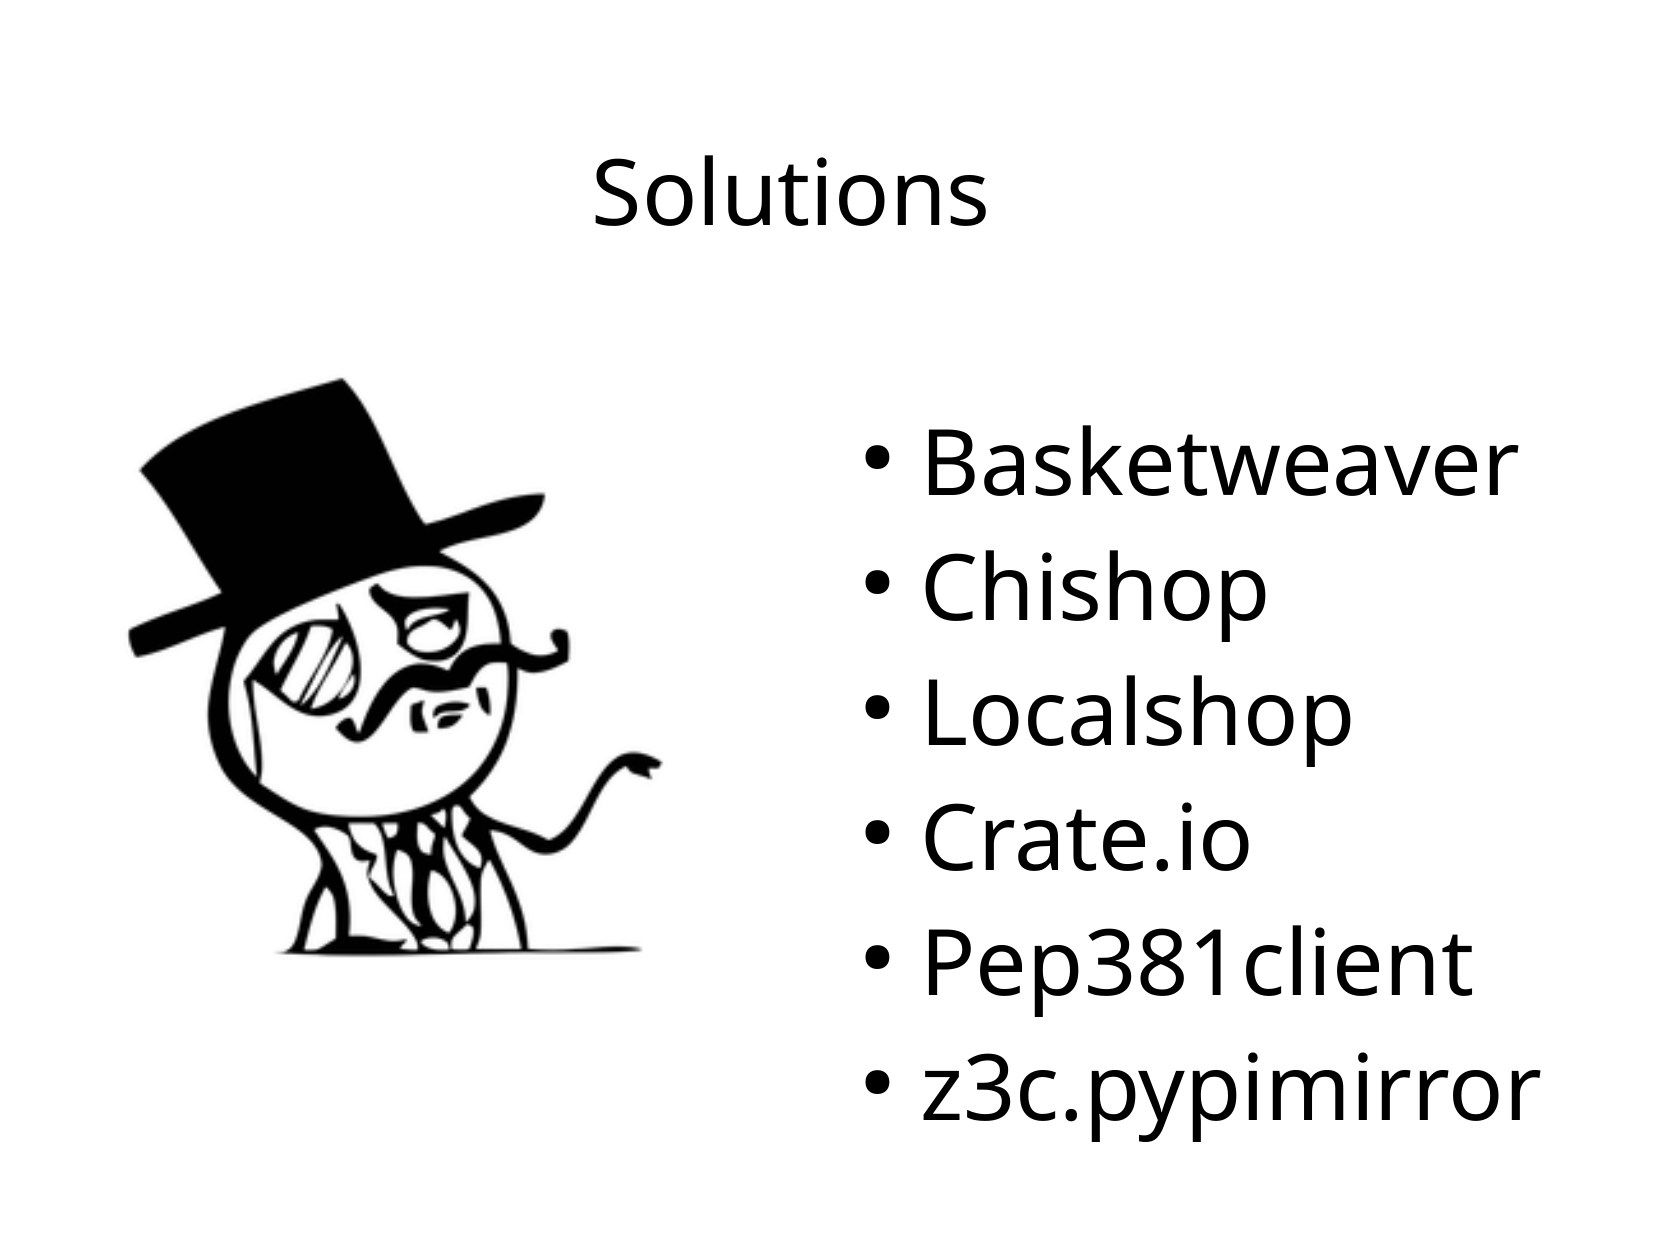

Solutions
 Basketweaver
 Chishop
 Localshop
 Crate.io
 Pep381client
 z3c.pypimirror